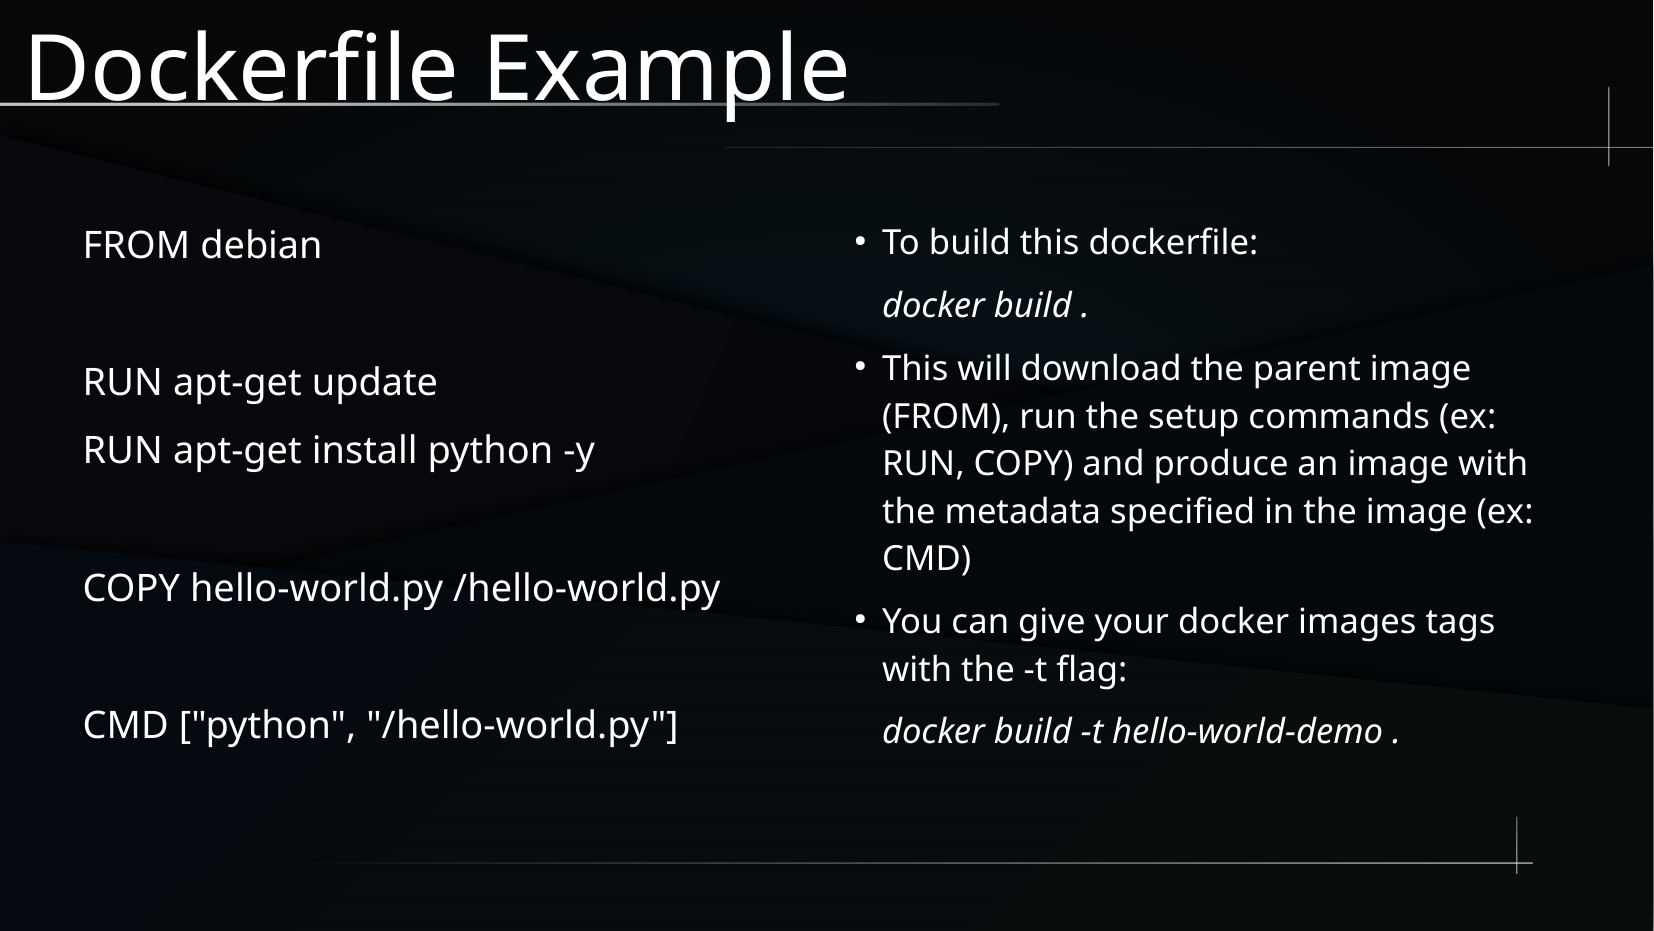

# Dockerfile Example
FROM debian
RUN apt-get update
RUN apt-get install python -y
COPY hello-world.py /hello-world.py
CMD ["python", "/hello-world.py"]
To build this dockerfile:
docker build .
This will download the parent image (FROM), run the setup commands (ex: RUN, COPY) and produce an image with the metadata specified in the image (ex: CMD)
You can give your docker images tags with the -t flag:
docker build -t hello-world-demo .